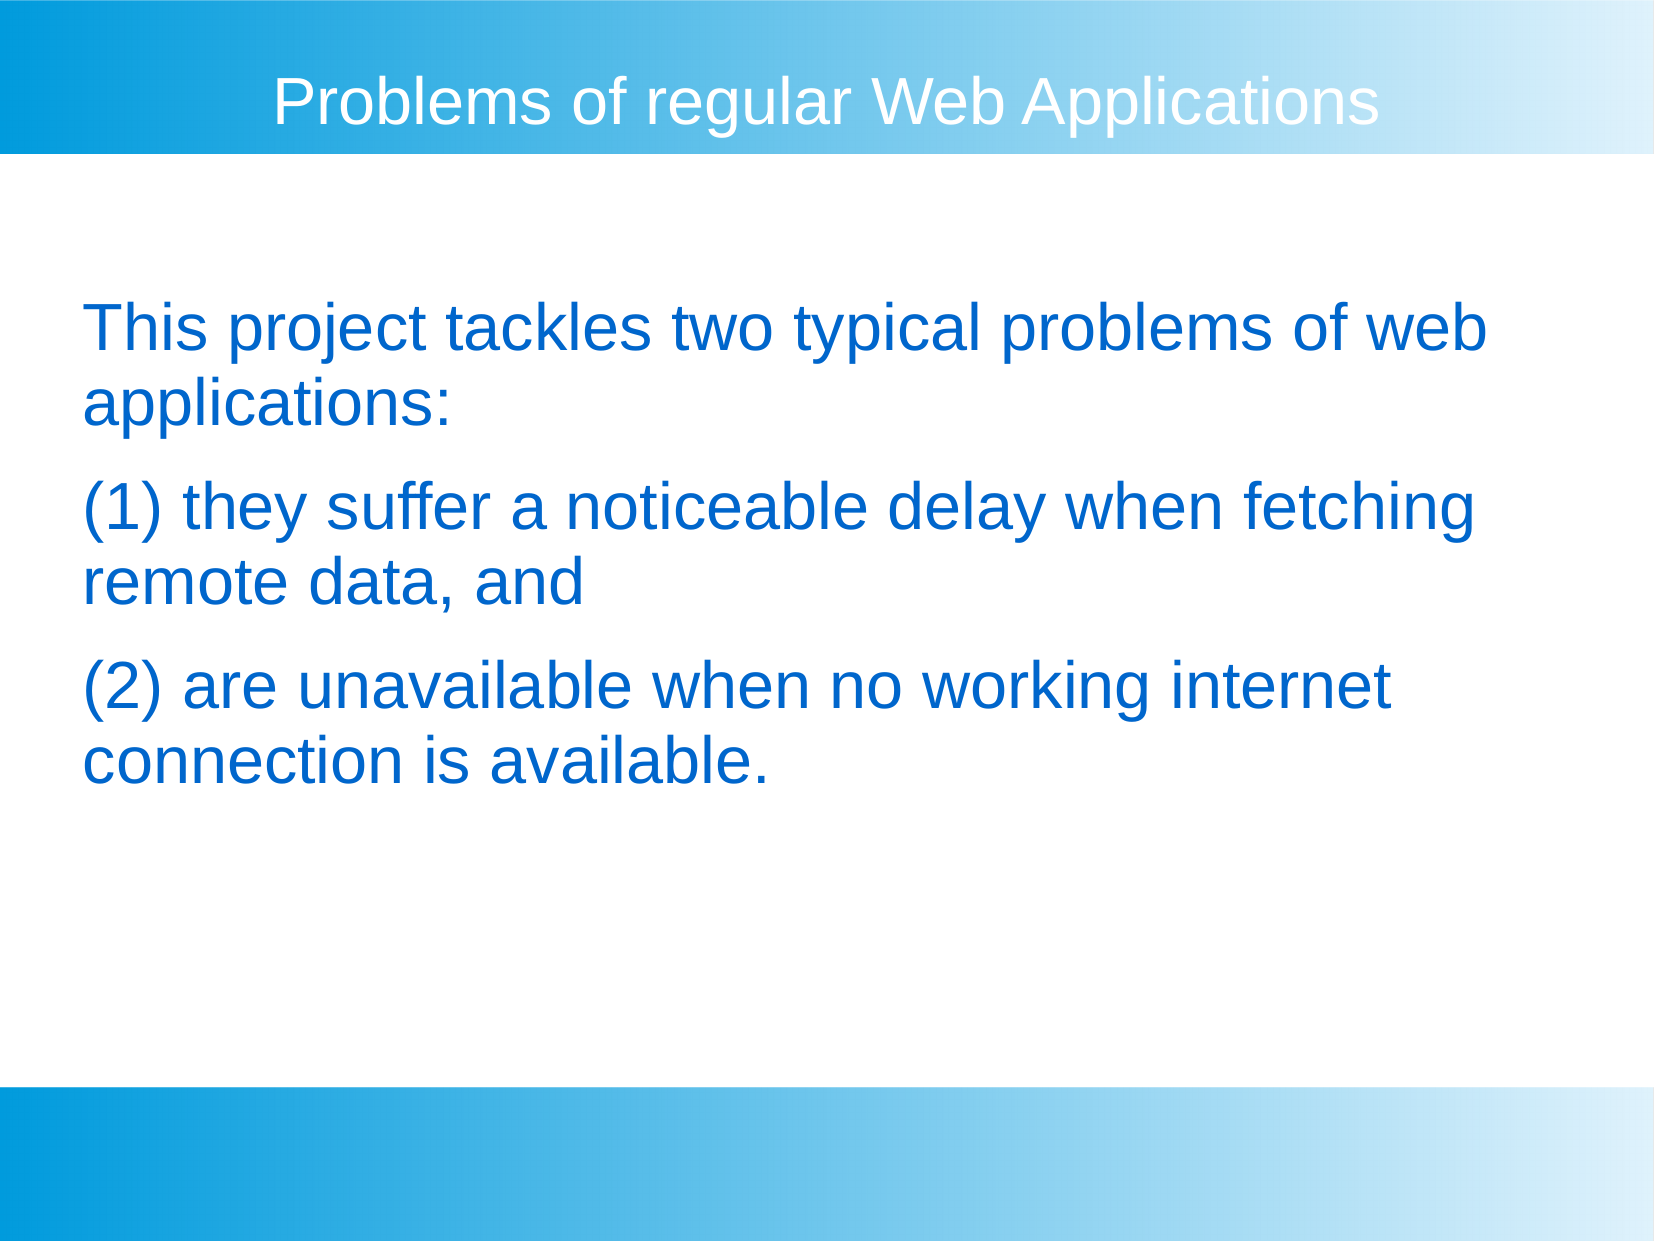

# Problems of regular Web Applications
This project tackles two typical problems of web applications:
(1) they suffer a noticeable delay when fetching remote data, and
(2) are unavailable when no working internet connection is available.